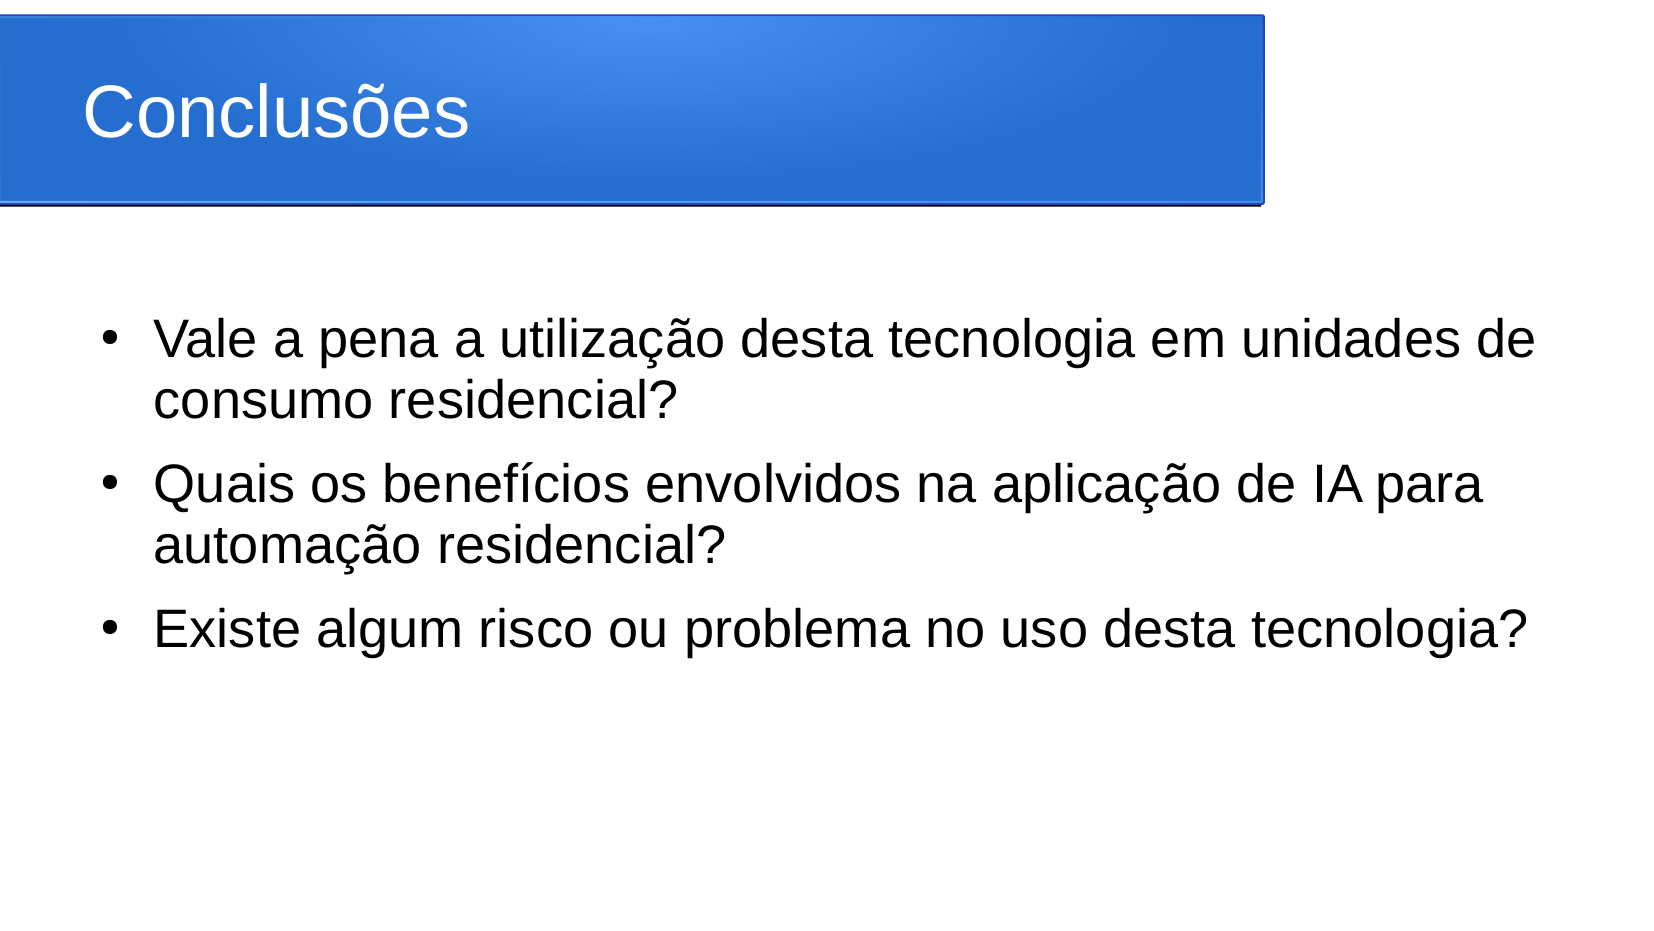

# Conclusões
Vale a pena a utilização desta tecnologia em unidades de consumo residencial?
Quais os benefícios envolvidos na aplicação de IA para automação residencial?
Existe algum risco ou problema no uso desta tecnologia?